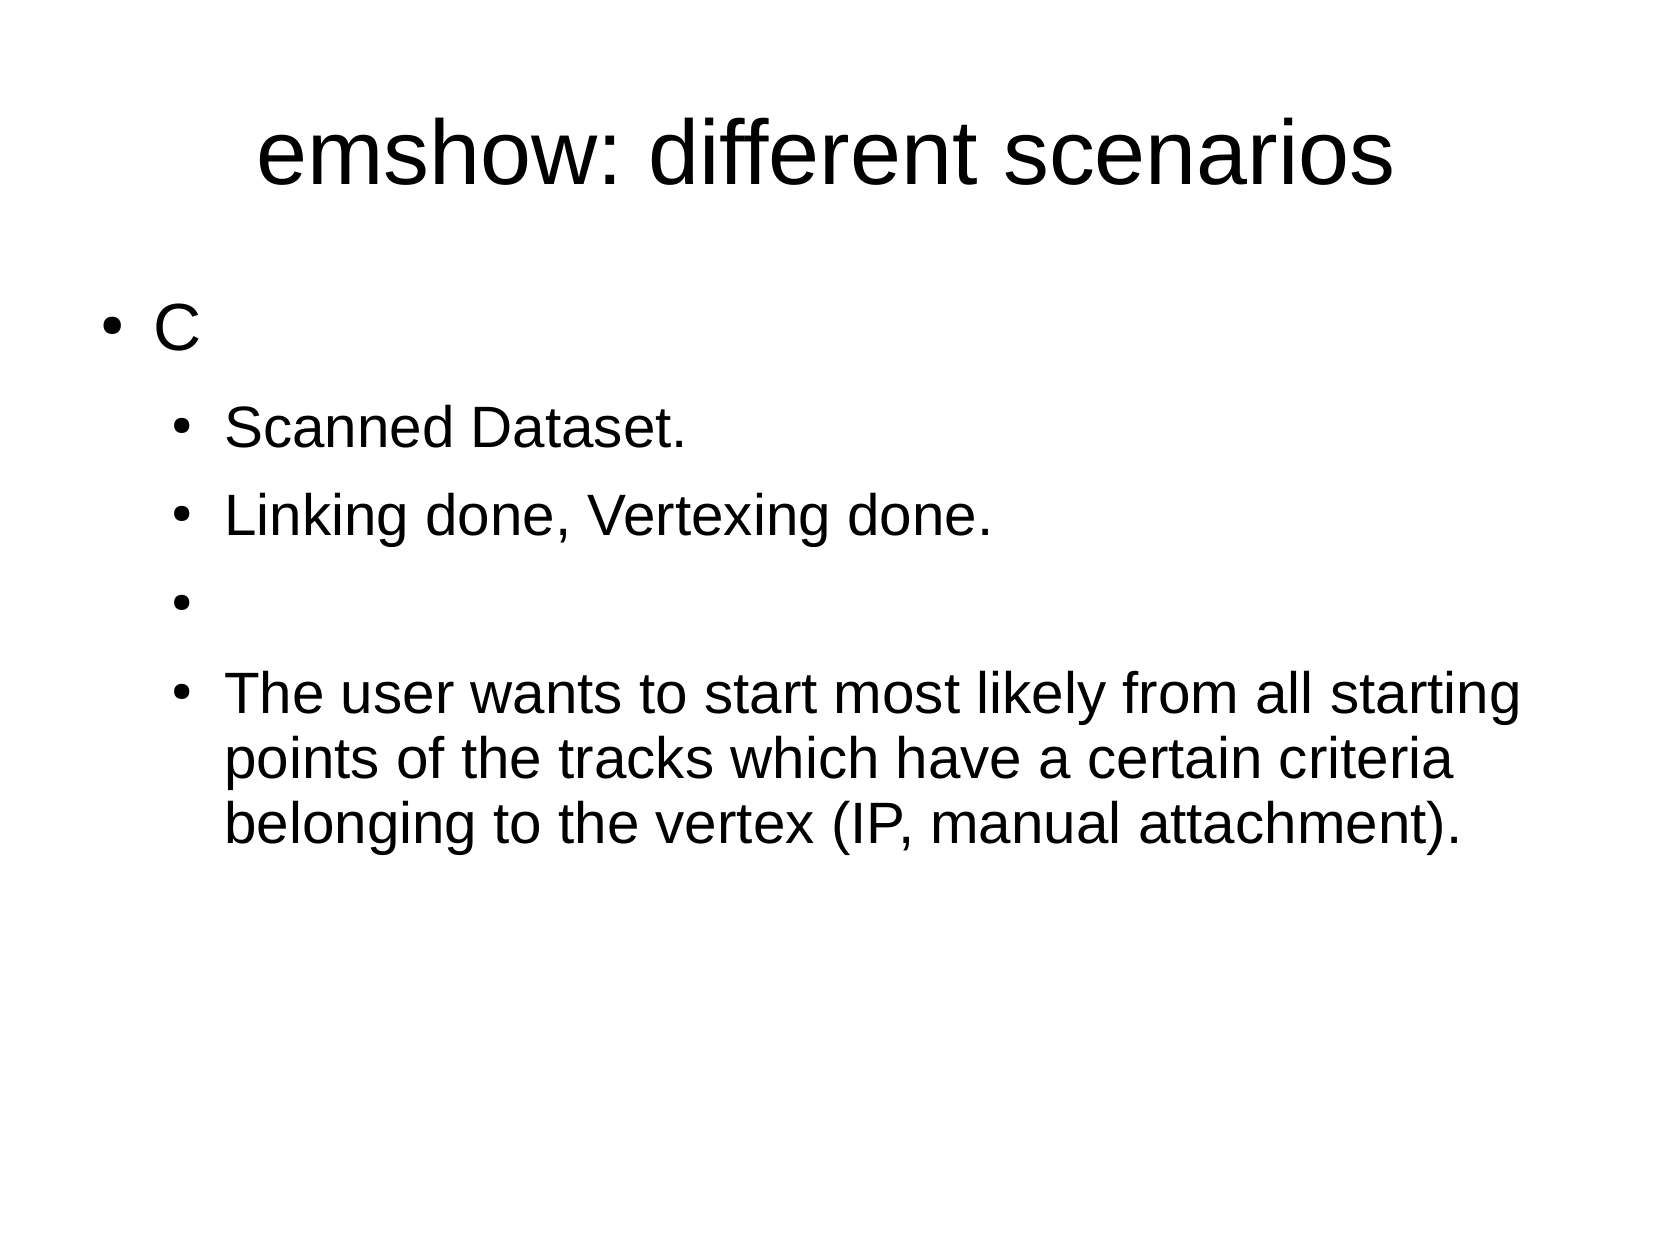

# emshow: different scenarios
C
Scanned Dataset.
Linking done, Vertexing done.
The user wants to start most likely from all starting points of the tracks which have a certain criteria belonging to the vertex (IP, manual attachment).